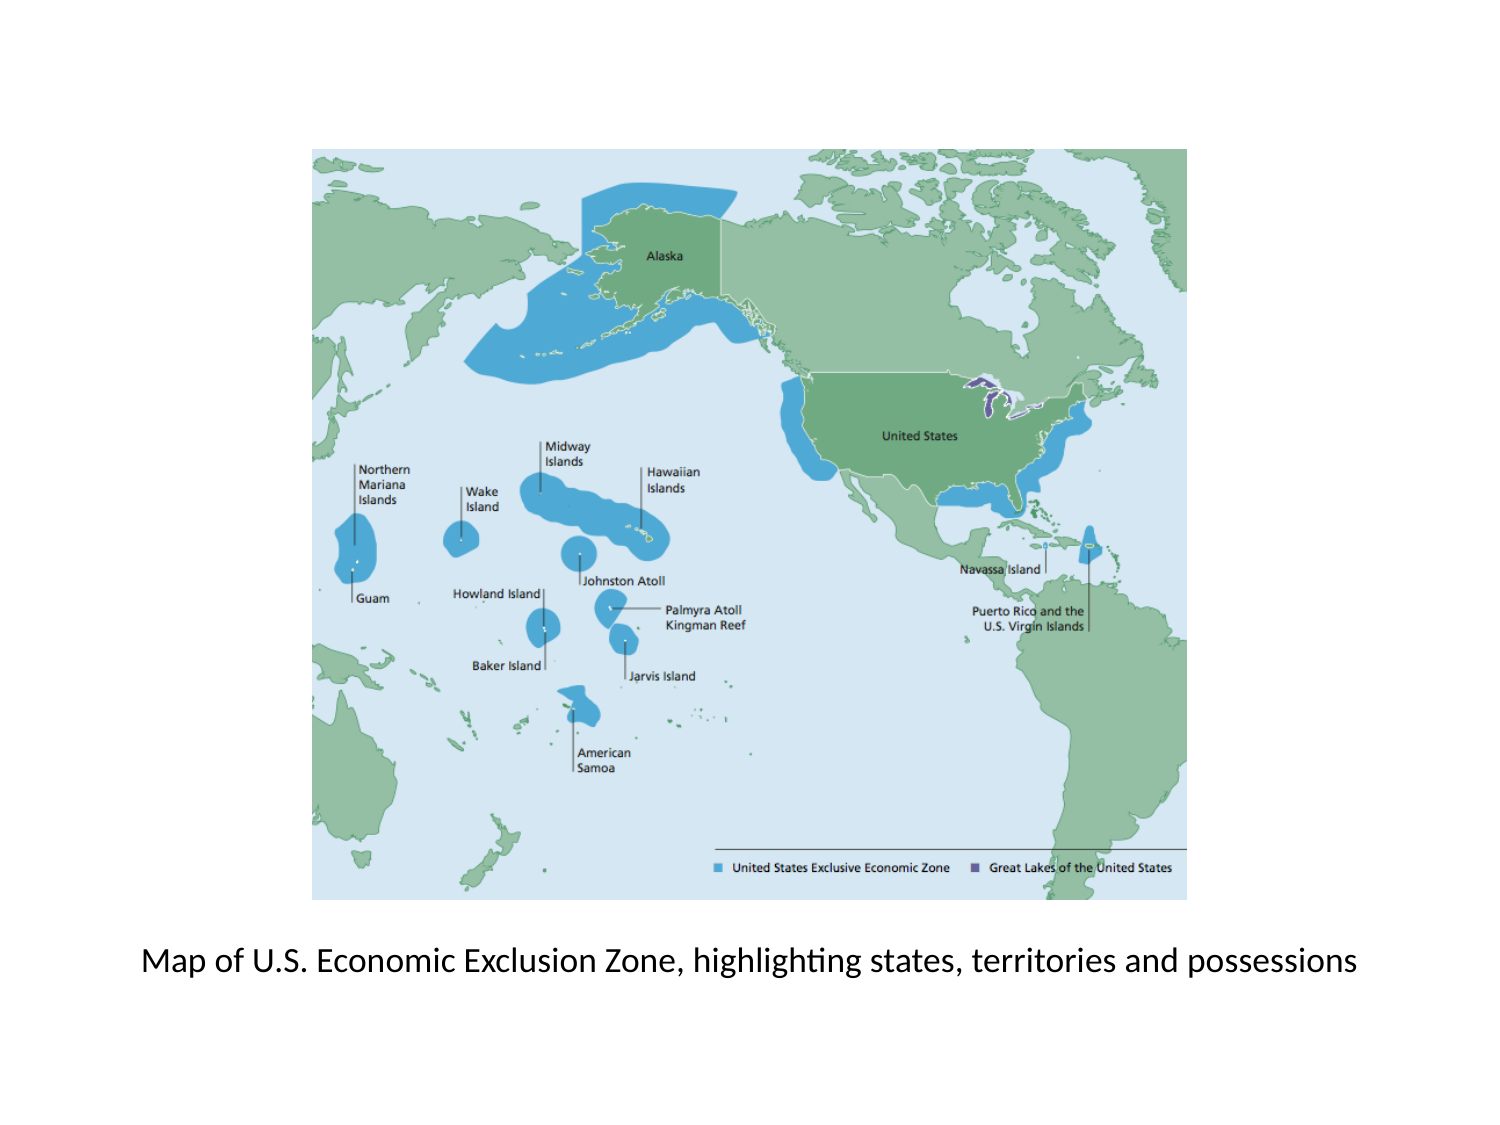

Map of U.S. Economic Exclusion Zone, highlighting states, territories and possessions